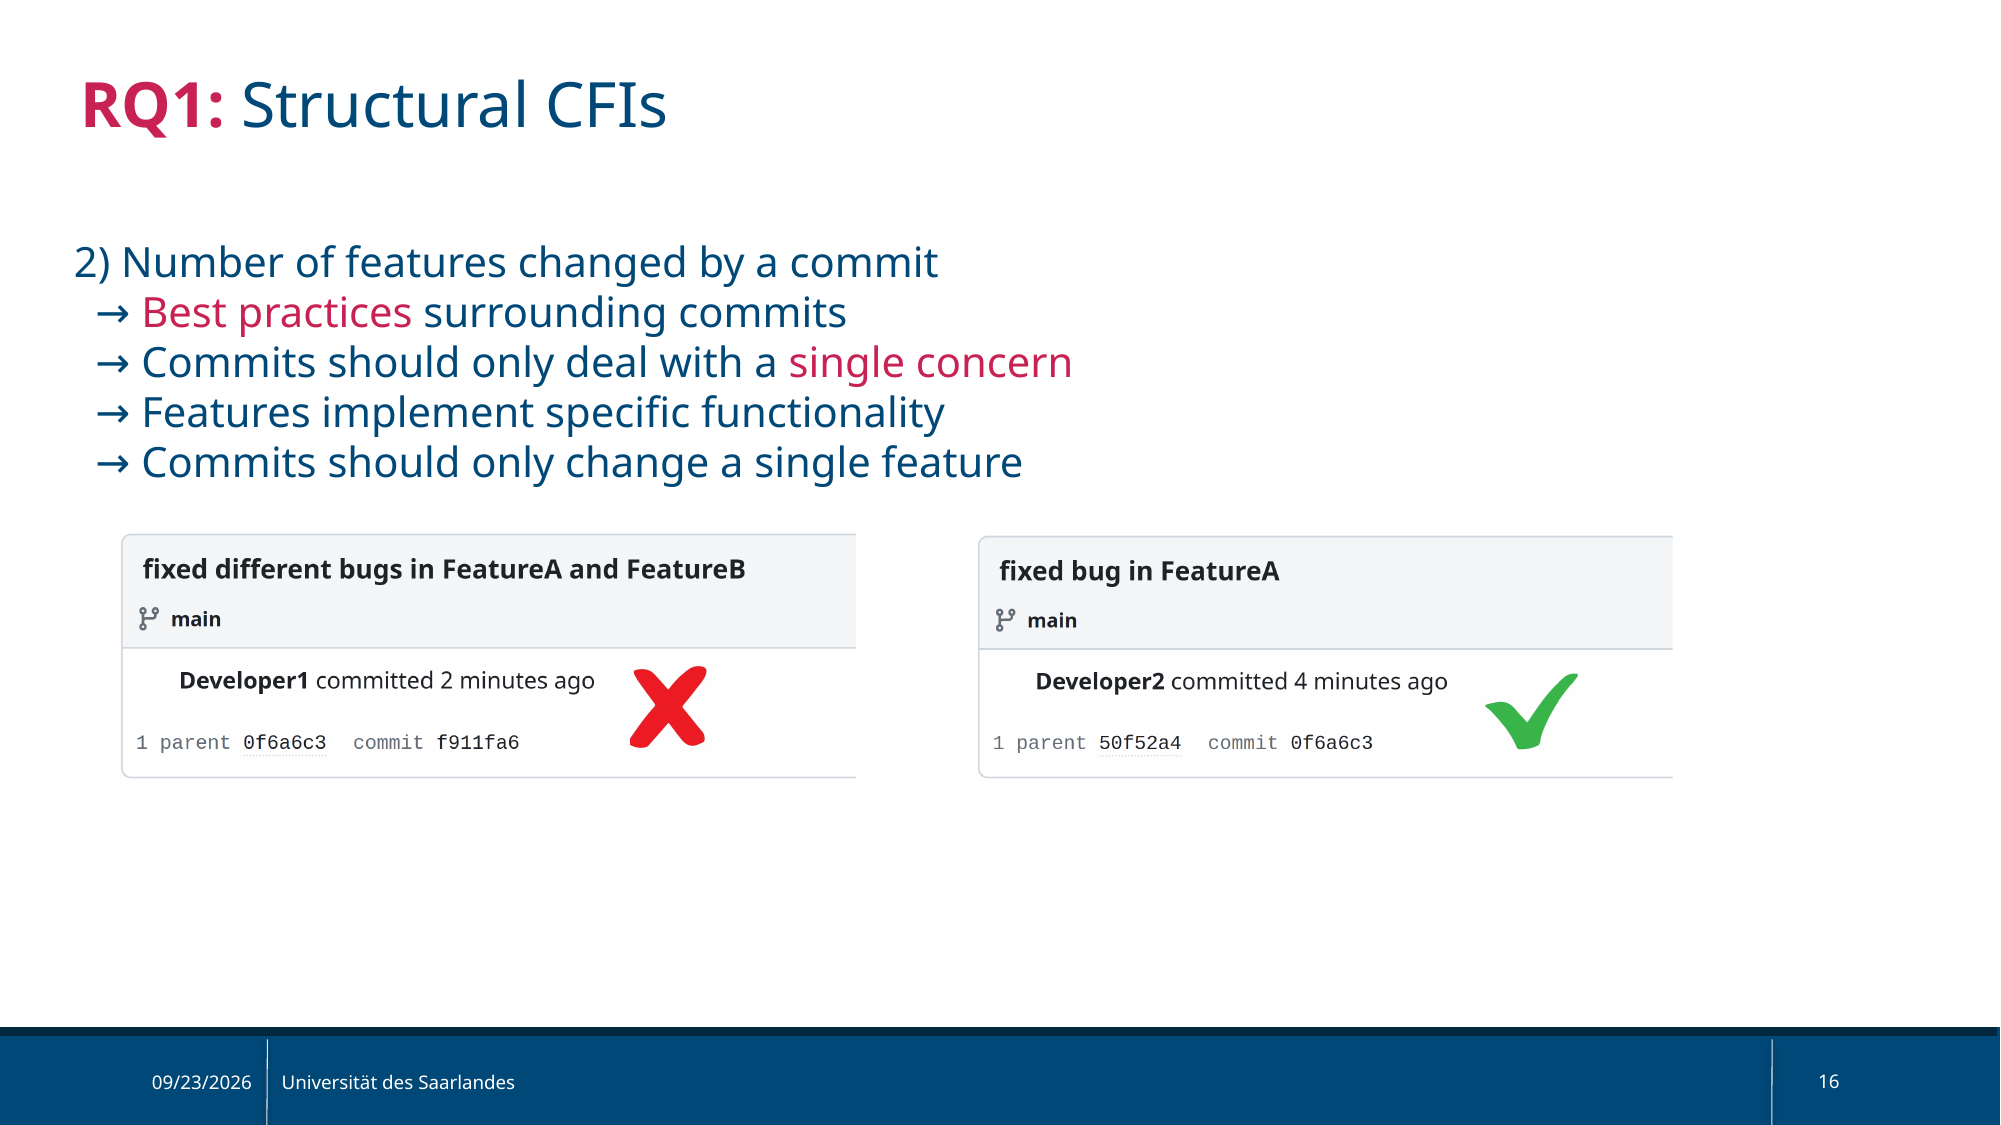

RQ1: Structural CFIs
# 2) Number of features changed by a commit
→ Best practices surrounding commits
→ Commits should only deal with a single concern
→ Features implement specific functionality
→ Commits should only change a single feature
Universität des Saarlandes